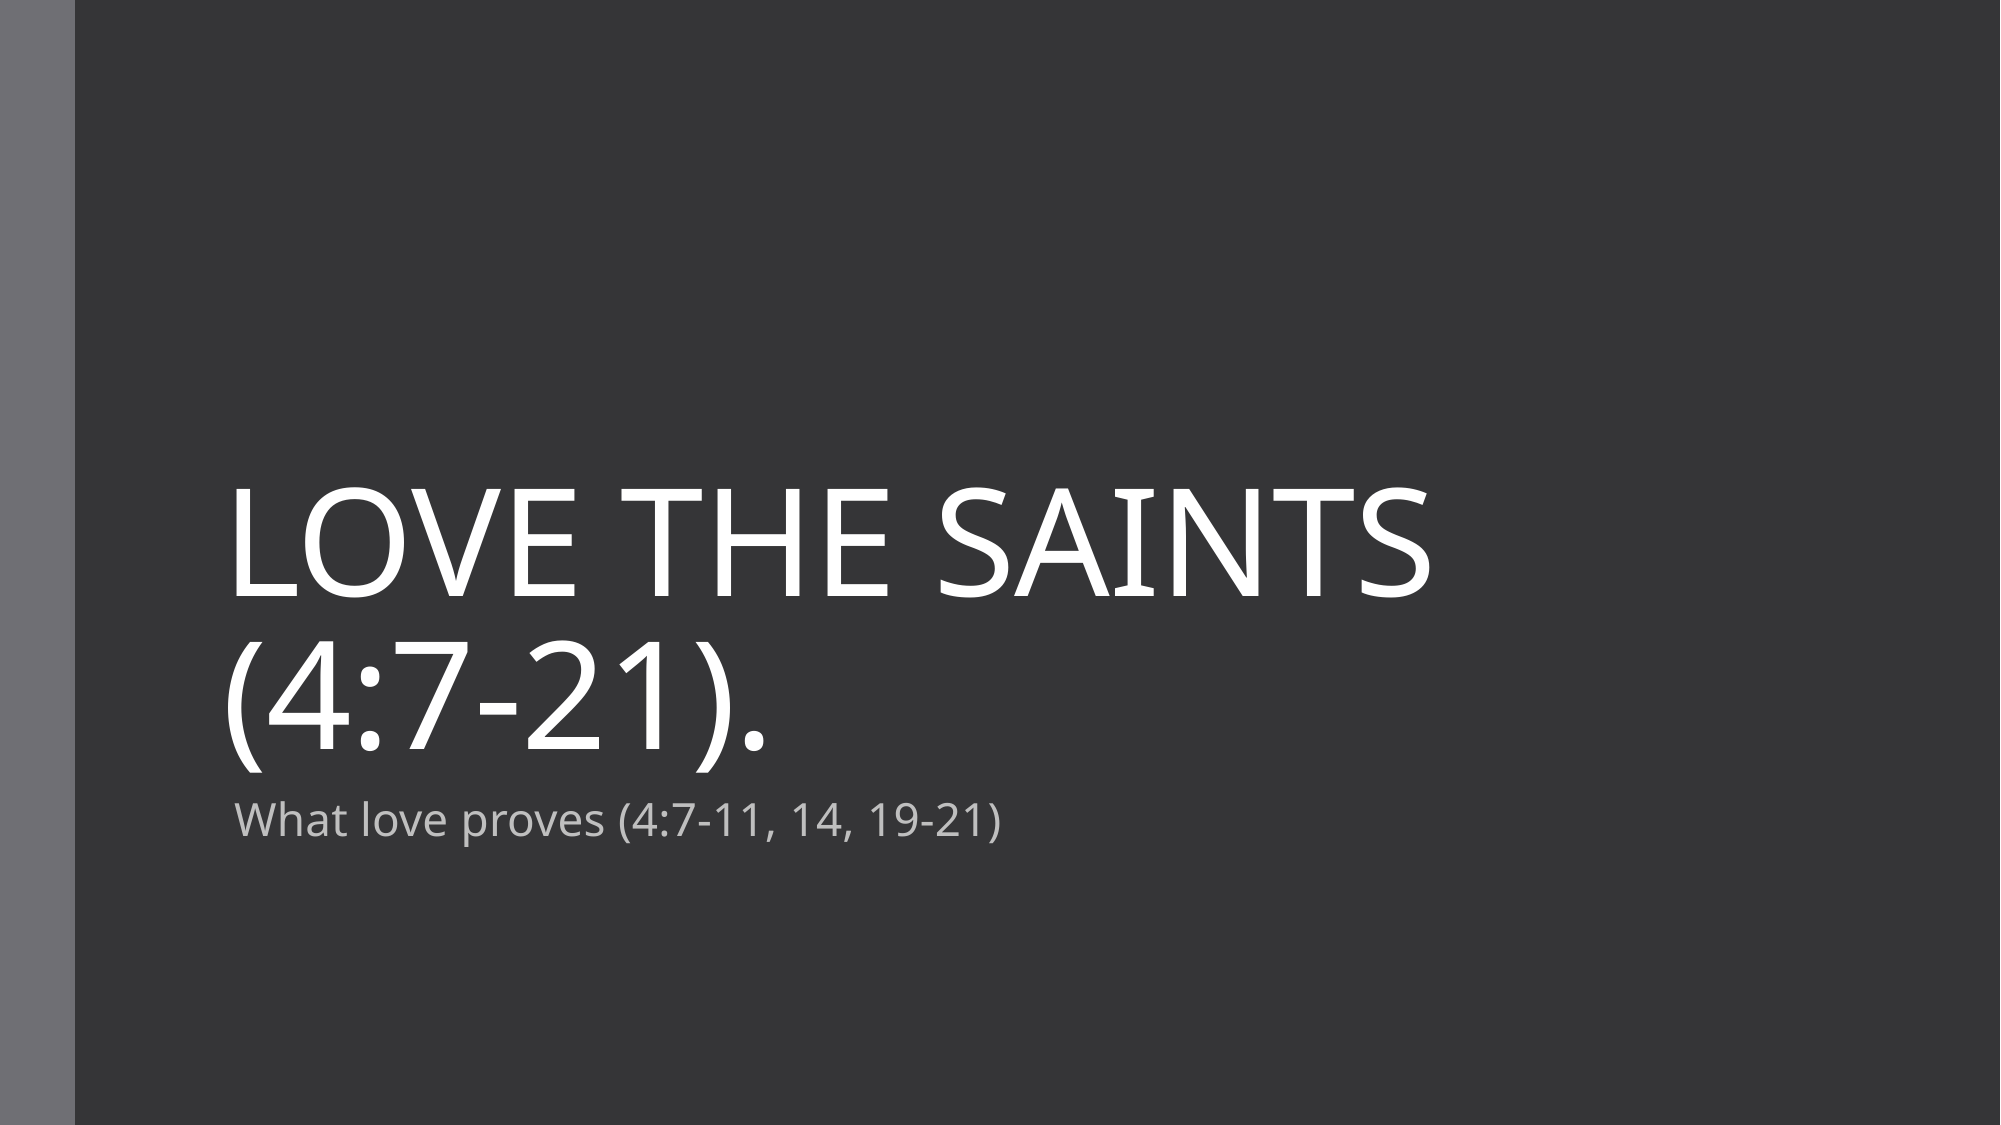

# LOVE THE SAINTS (4:7-21).
 What love proves (4:7-11, 14, 19-21)